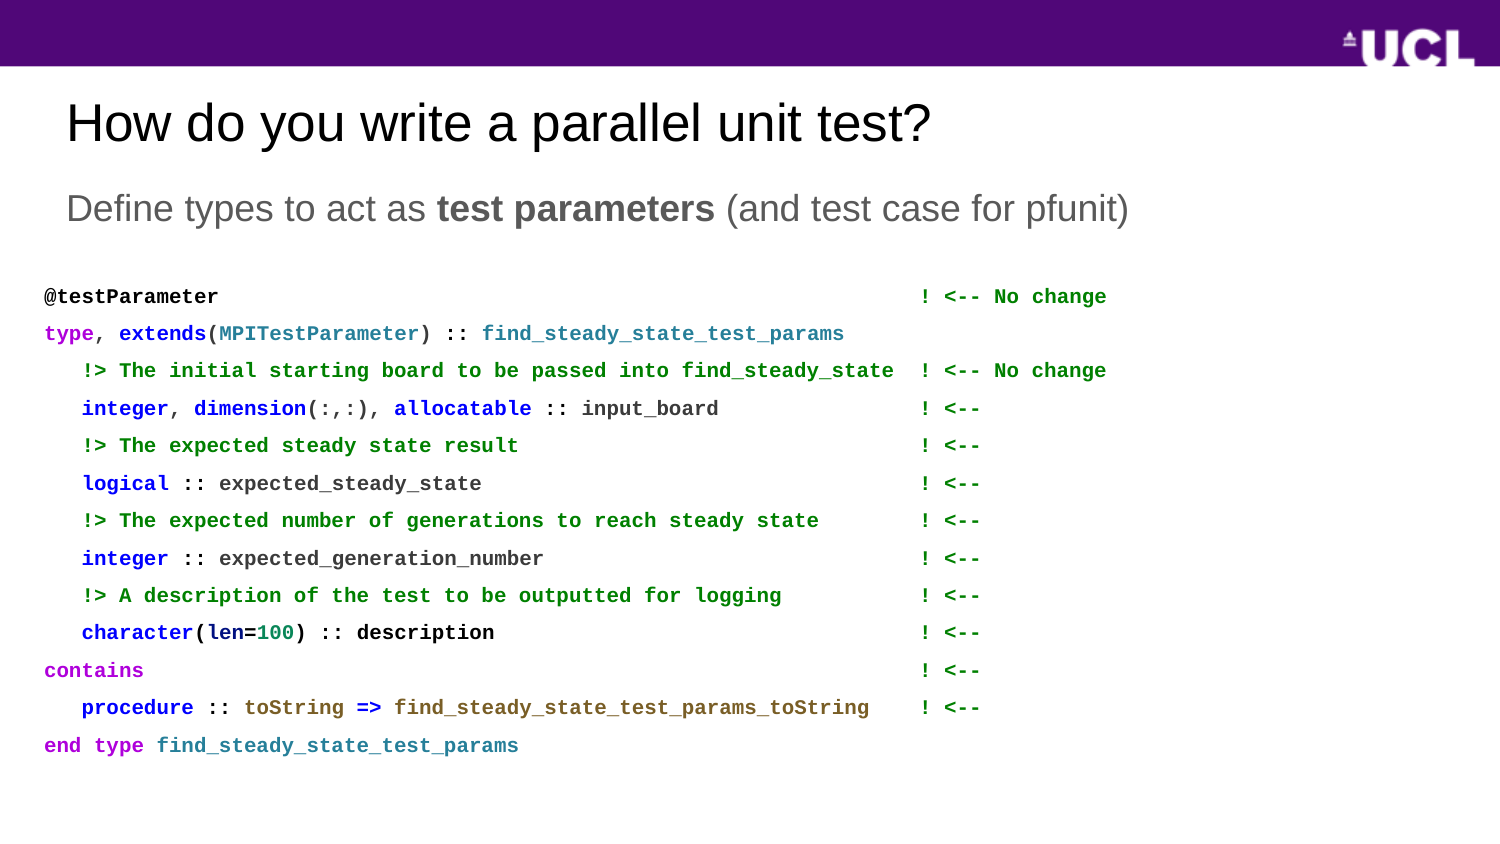

# How do you write a parallel unit test?
Define types to act as test parameters (and test case for pfunit)
@testParameter ! <-- No change
type, extends(MPITestParameter) :: find_steady_state_test_params
 !> The initial starting board to be passed into find_steady_state ! <-- No change
 integer, dimension(:,:), allocatable :: input_board ! <--
 !> The expected steady state result ! <--
 logical :: expected_steady_state ! <--
 !> The expected number of generations to reach steady state ! <--
 integer :: expected_generation_number ! <--
 !> A description of the test to be outputted for logging ! <--
 character(len=100) :: description ! <--
contains ! <--
 procedure :: toString => find_steady_state_test_params_toString ! <--
end type find_steady_state_test_params